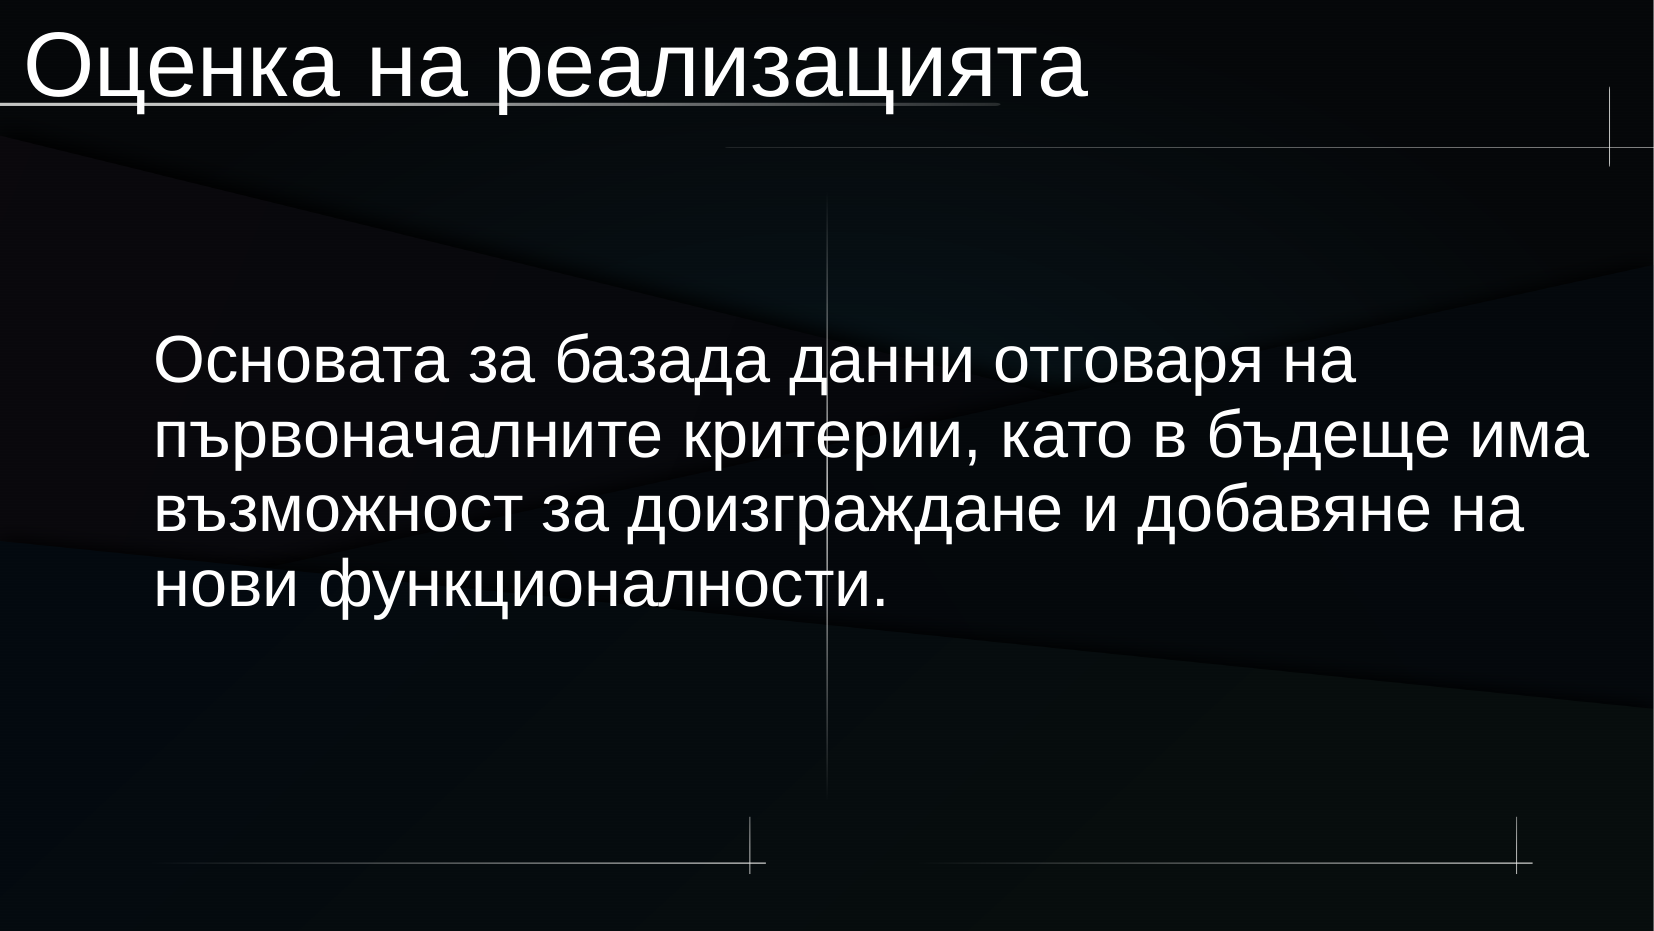

# Оценка на реализацията
Основата за базада данни отговаря на първоначалните критерии, като в бъдеще има възможност за доизграждане и добавяне на нови функционалности.